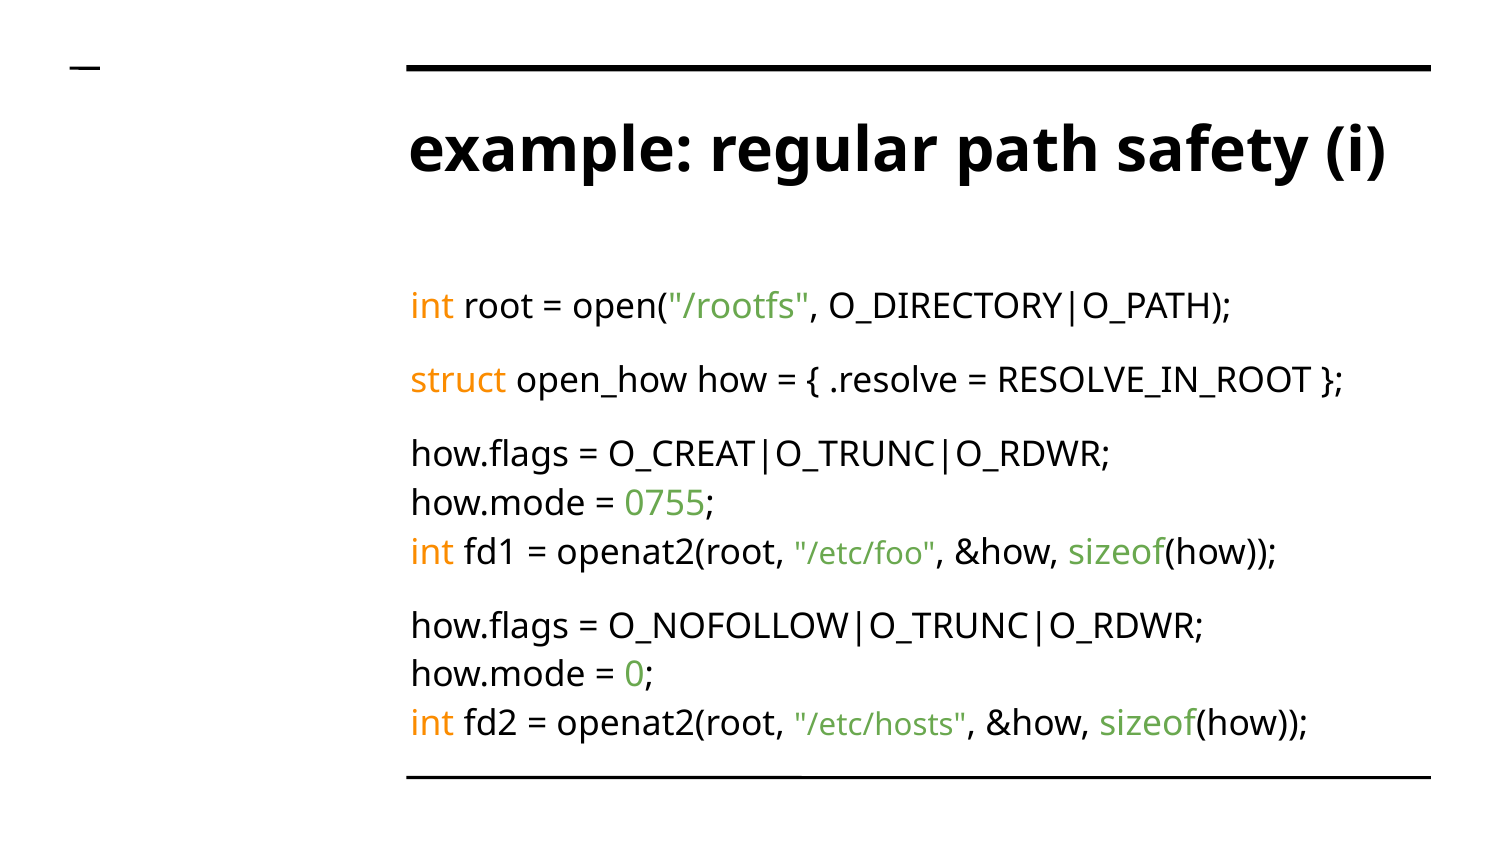

# example: regular path safety (i)
int root = open("/rootfs", O_DIRECTORY|O_PATH);
struct open_how how = { .resolve = RESOLVE_IN_ROOT };
how.flags = O_CREAT|O_TRUNC|O_RDWR;
how.mode = 0755;
int fd1 = openat2(root, "/etc/foo", &how, sizeof(how));
how.flags = O_NOFOLLOW|O_TRUNC|O_RDWR;
how.mode = 0;
int fd2 = openat2(root, "/etc/hosts", &how, sizeof(how));